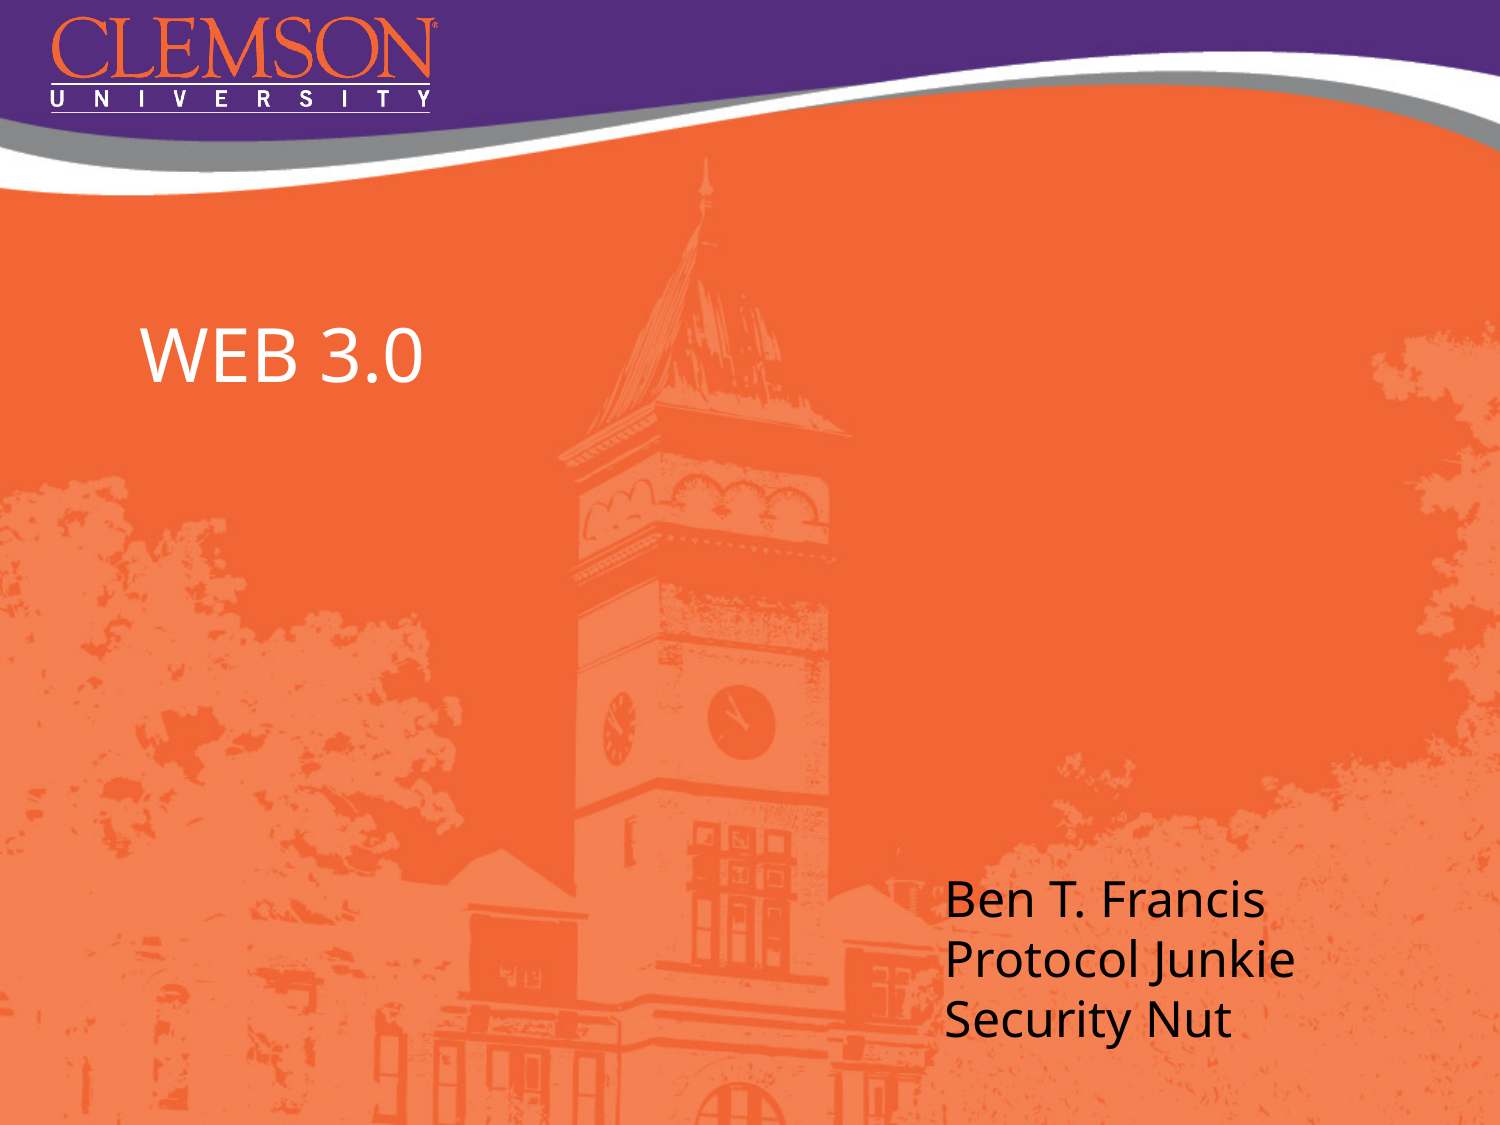

WEB 3.0
Ben T. Francis
Protocol Junkie
Security Nut